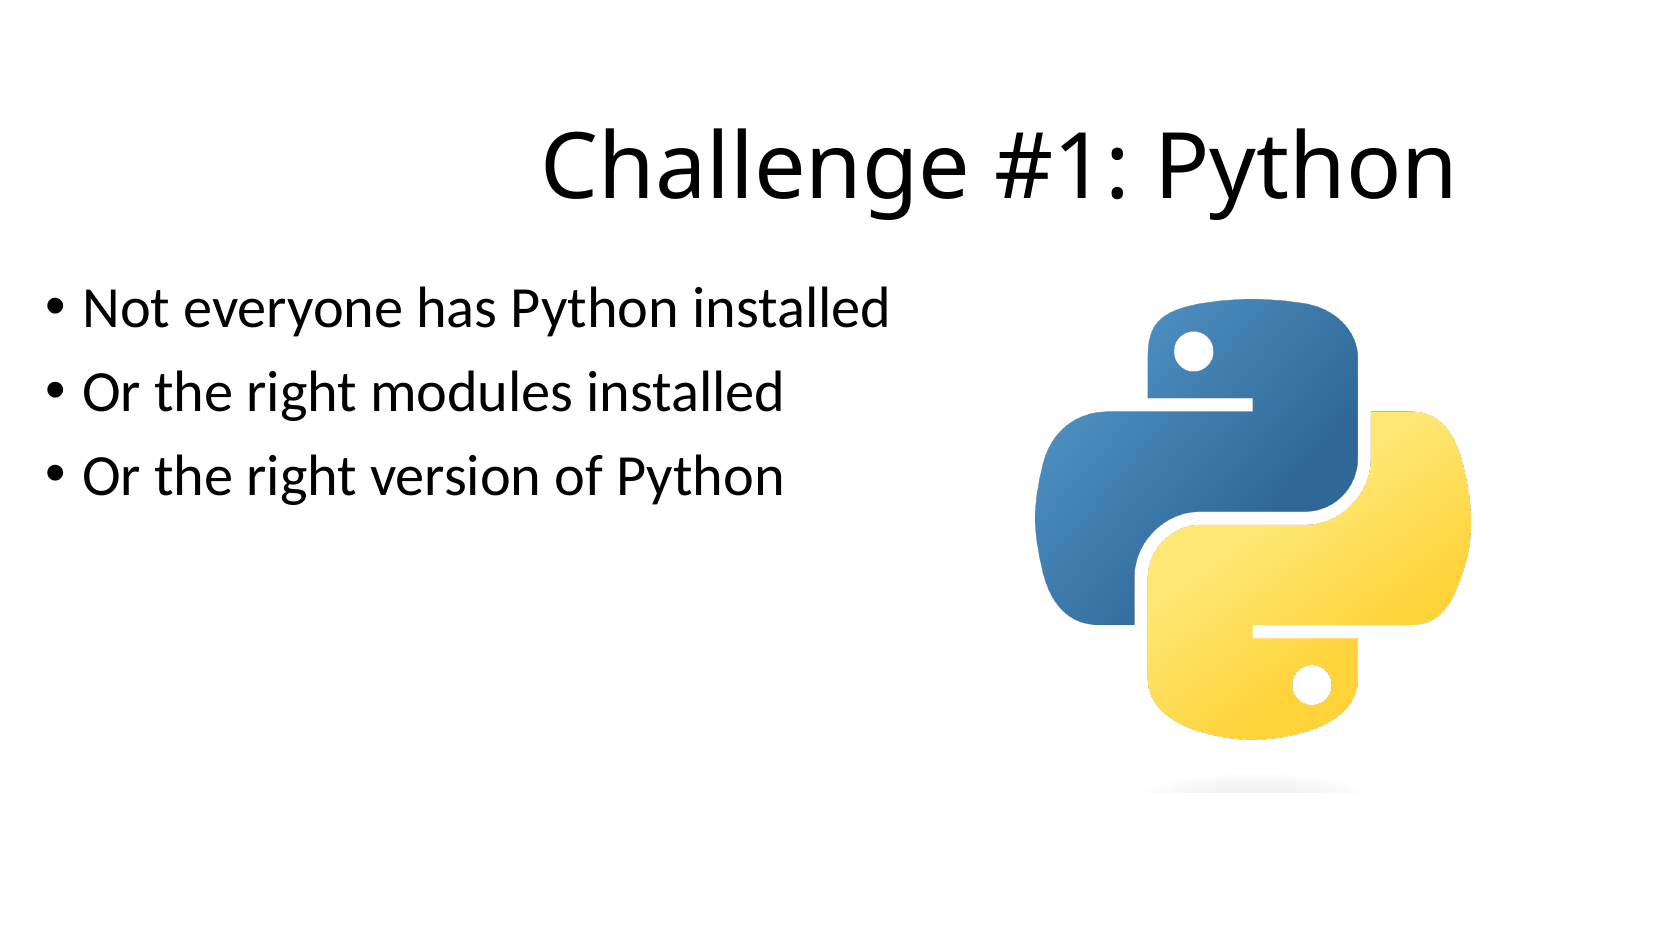

# Challenge #1: Python
Not everyone has Python installed
Or the right modules installed
Or the right version of Python